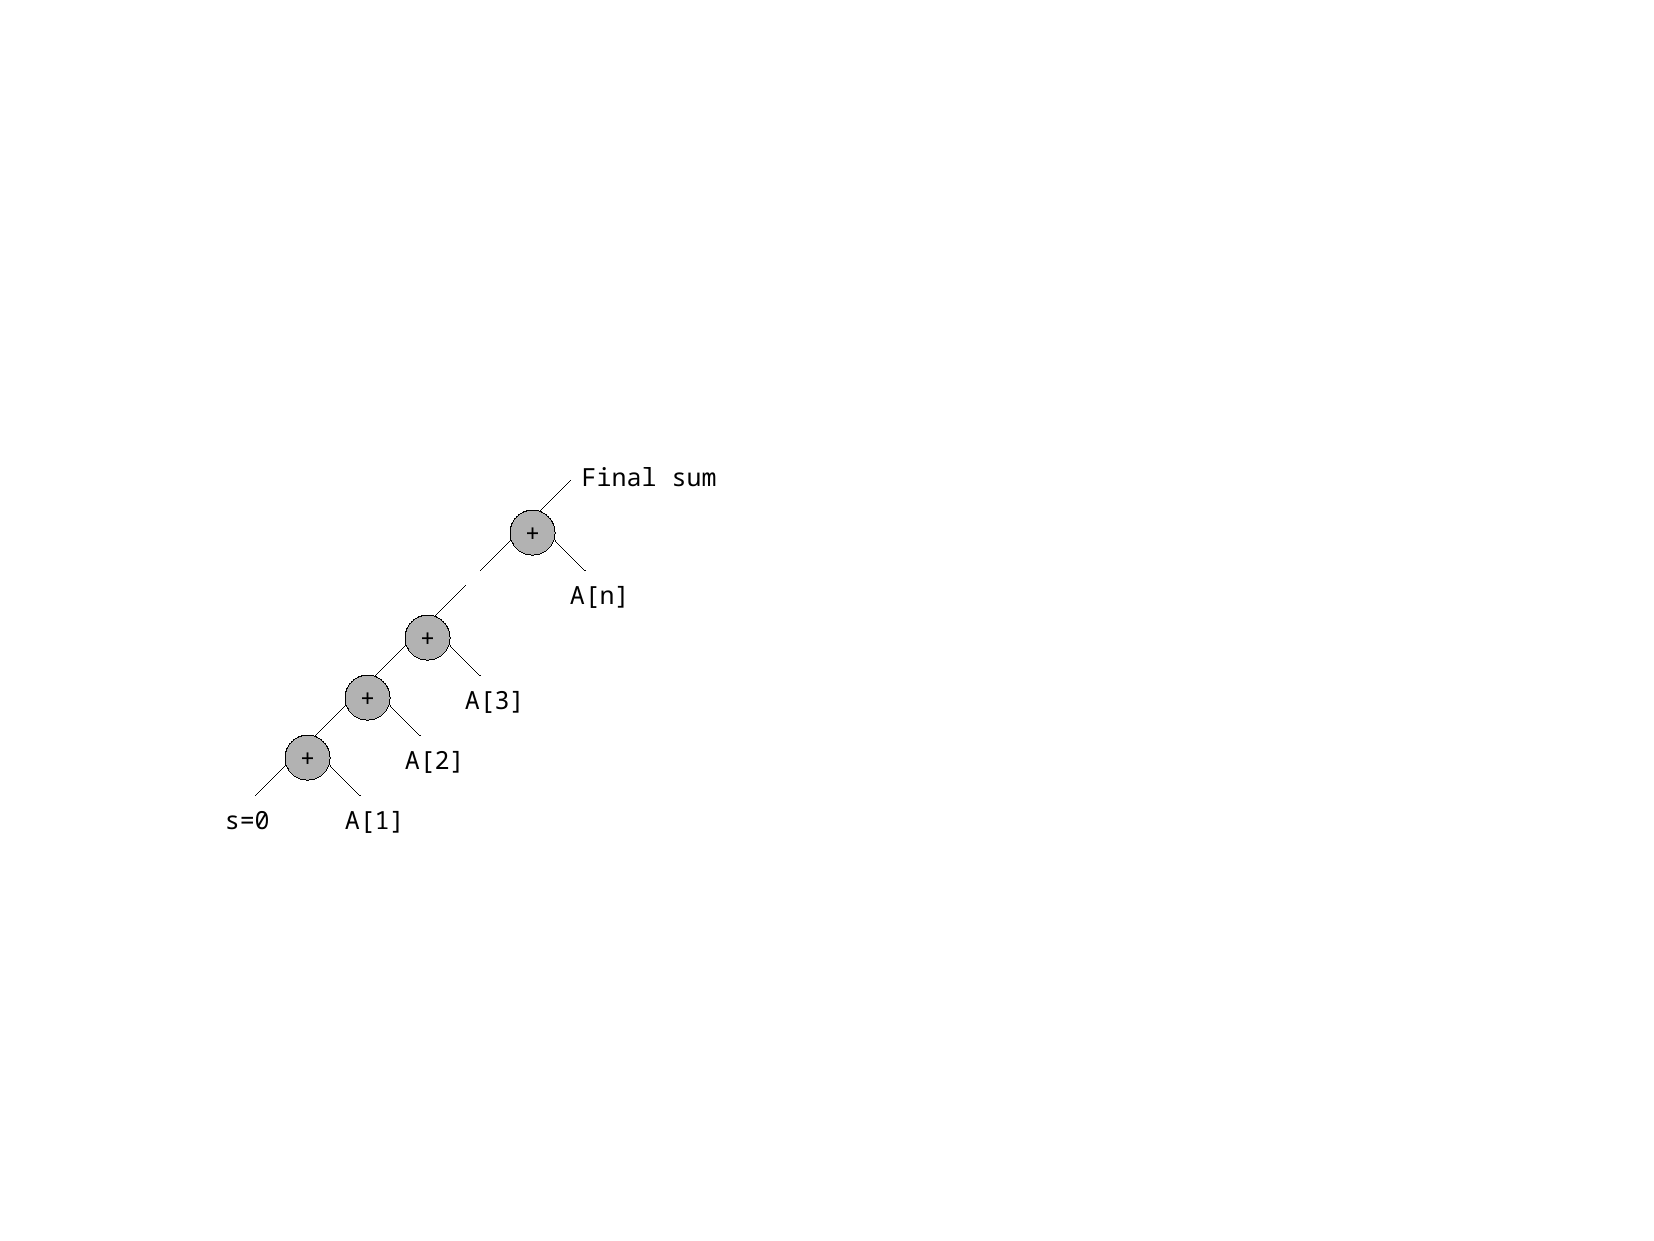

Final sum
+
A[n]
+
A[3]
+
A[2]
+
s=0
A[1]